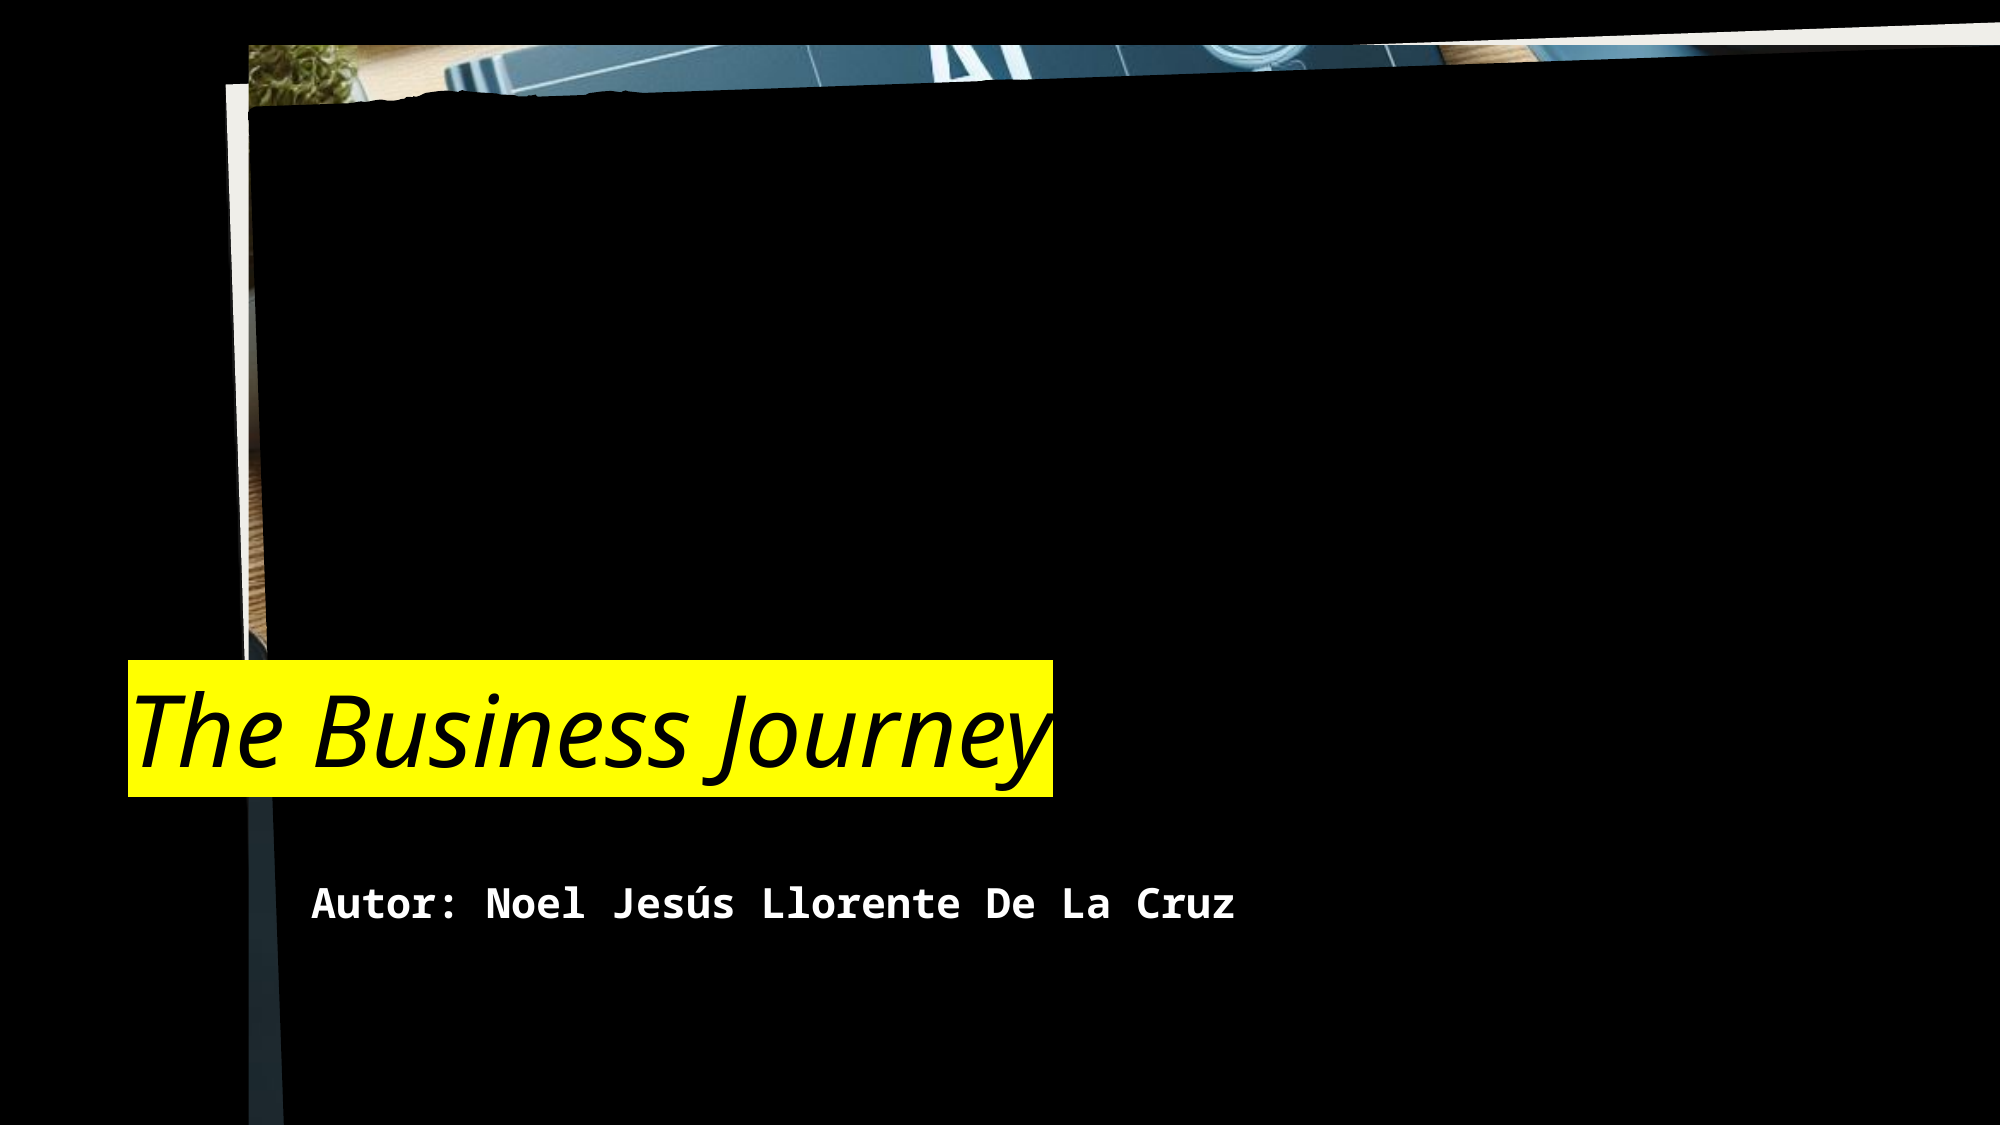

# The Business Journey
Autor: Noel Jesús Llorente De La Cruz